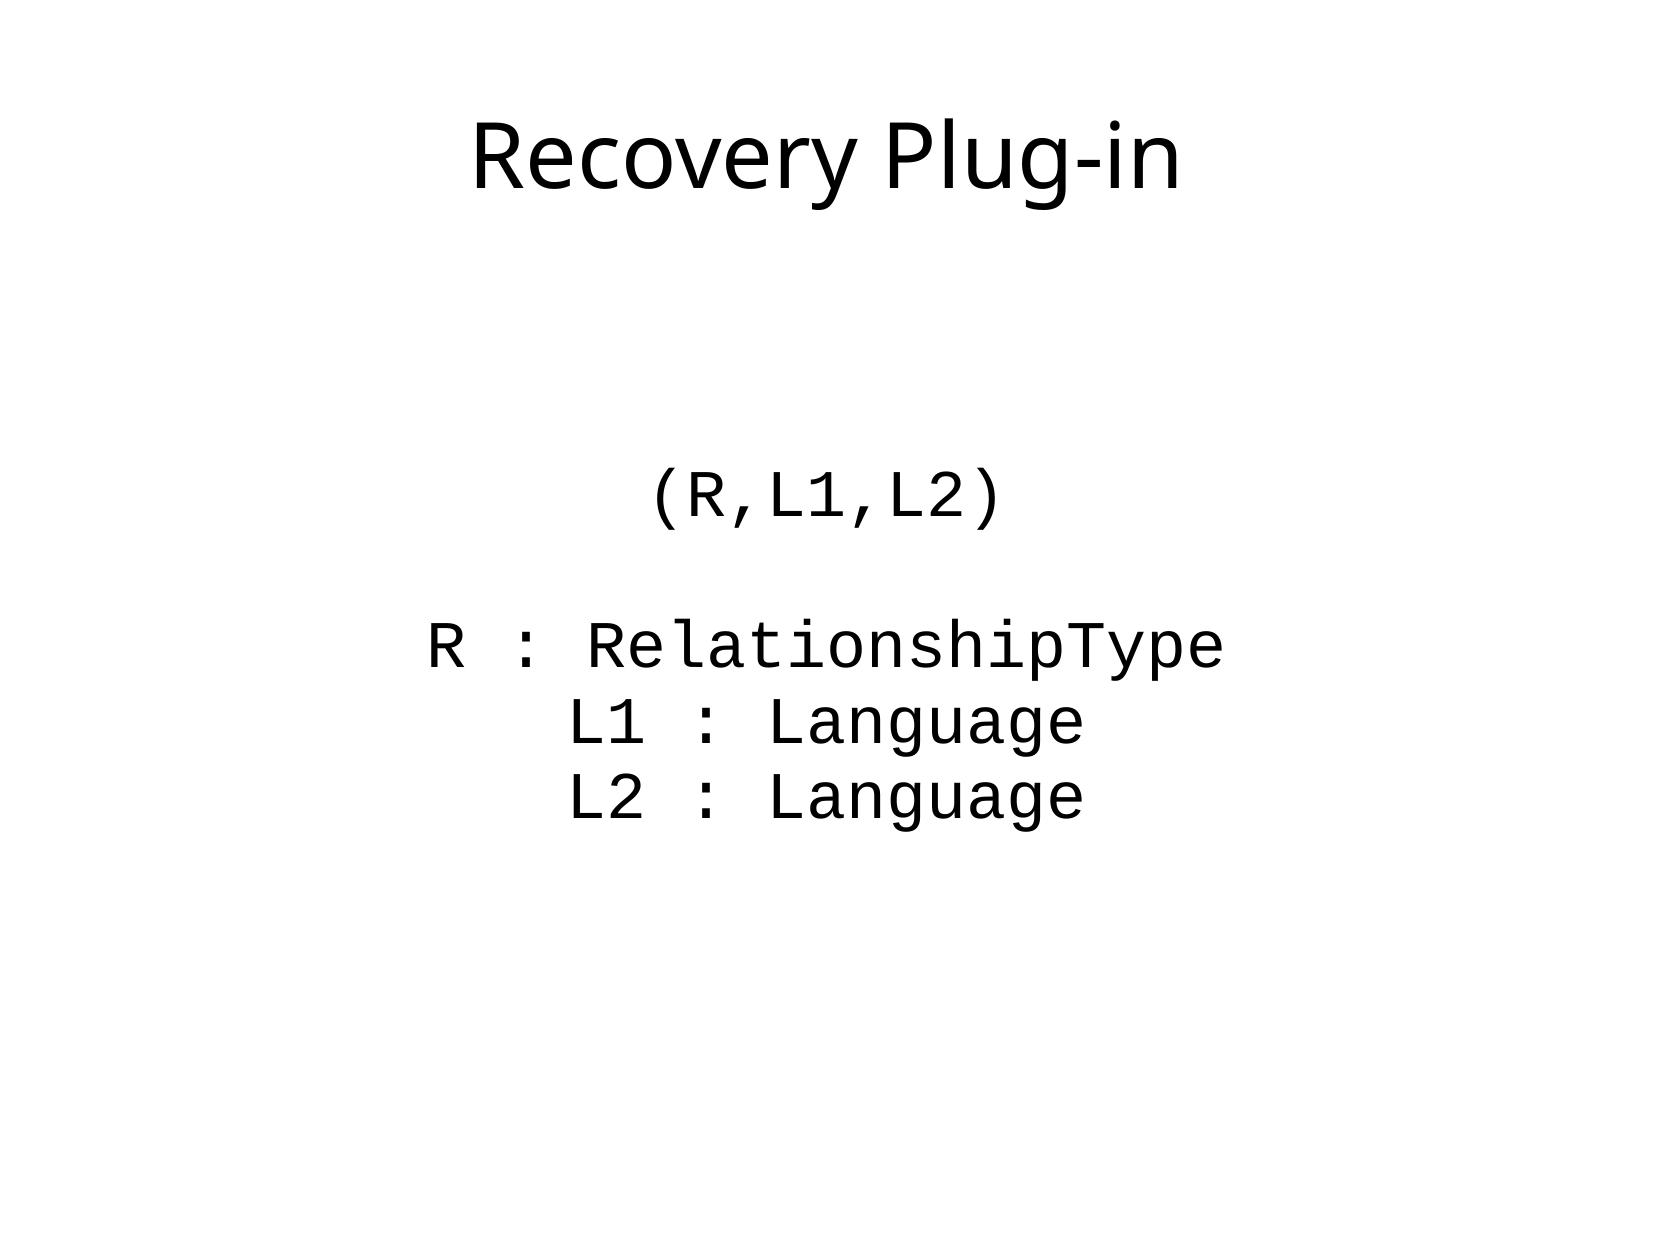

# Recovery Plug-in
(R,L1,L2)
R : RelationshipType
L1 : Language
L2 : Language